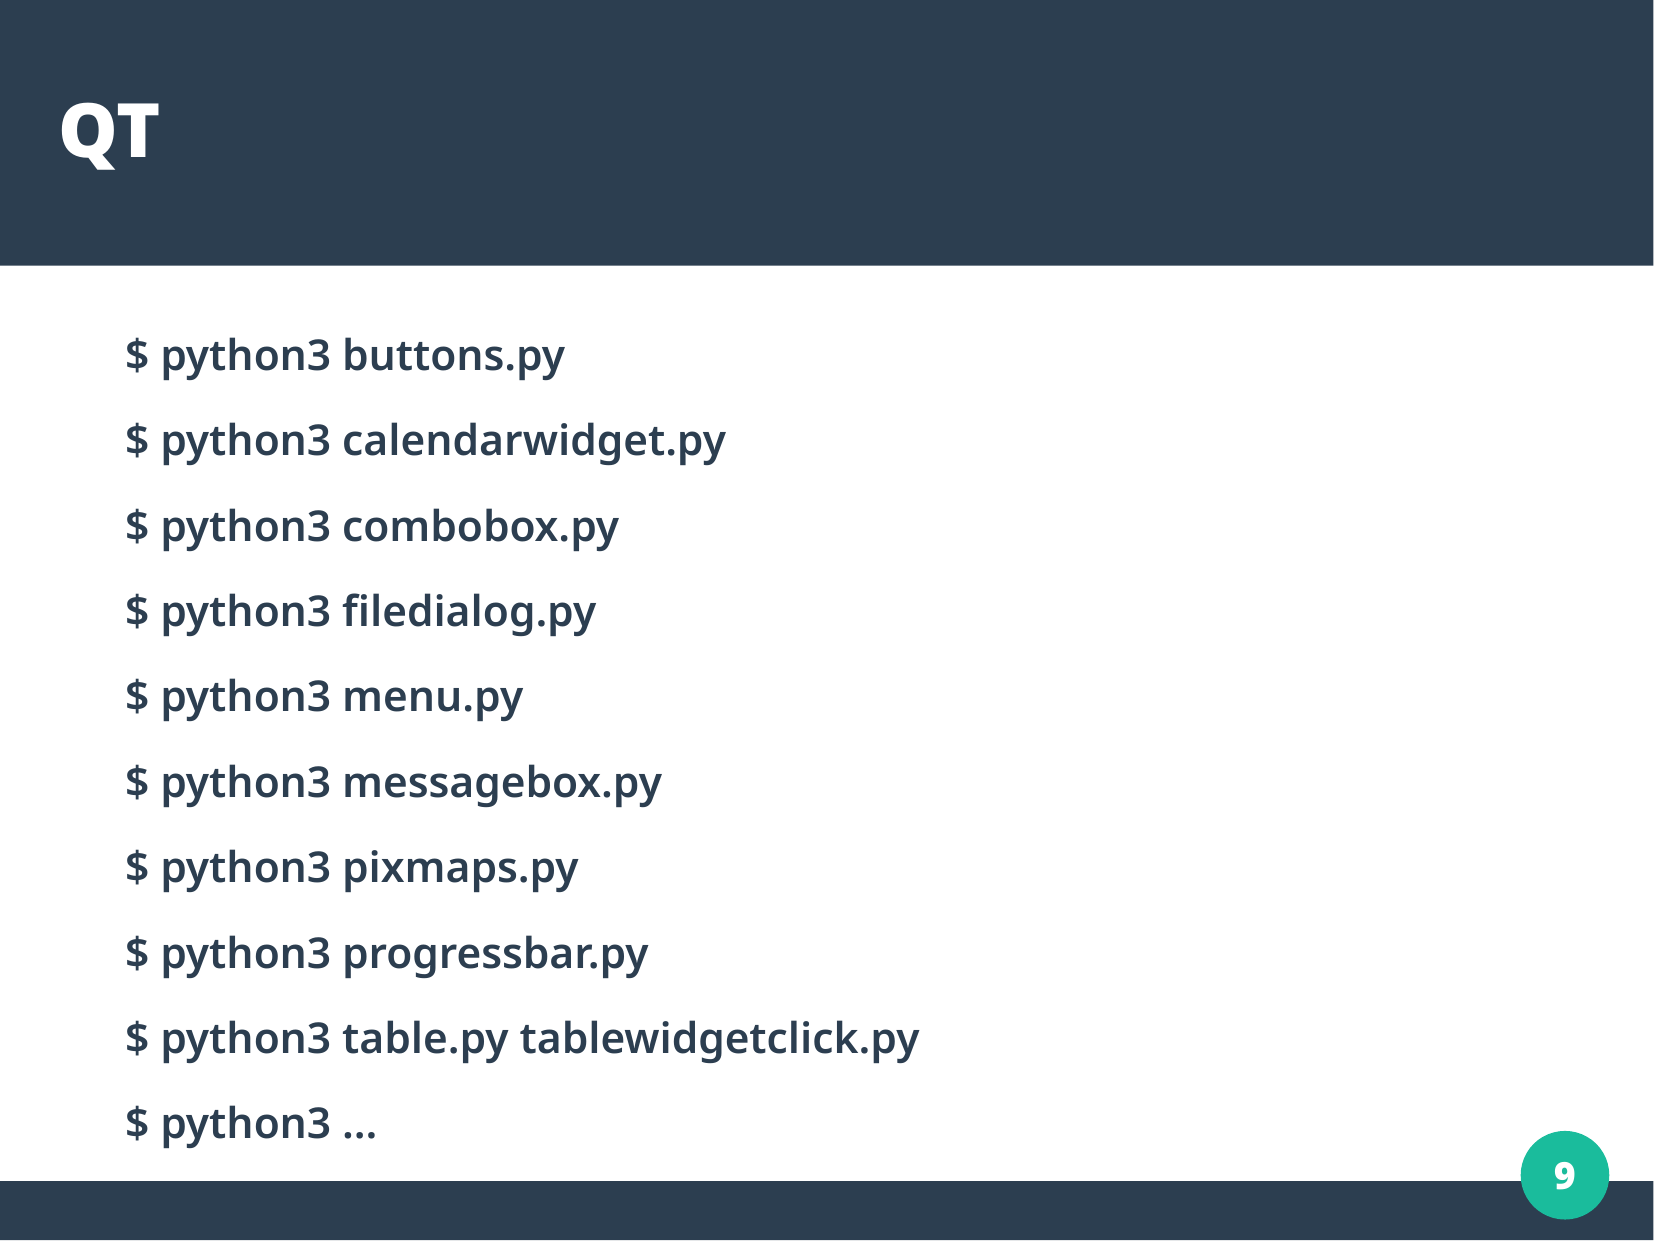

# QT
$ python3 buttons.py
$ python3 calendarwidget.py
$ python3 combobox.py
$ python3 filedialog.py
$ python3 menu.py
$ python3 messagebox.py
$ python3 pixmaps.py
$ python3 progressbar.py
$ python3 table.py tablewidgetclick.py
$ python3 ...
9